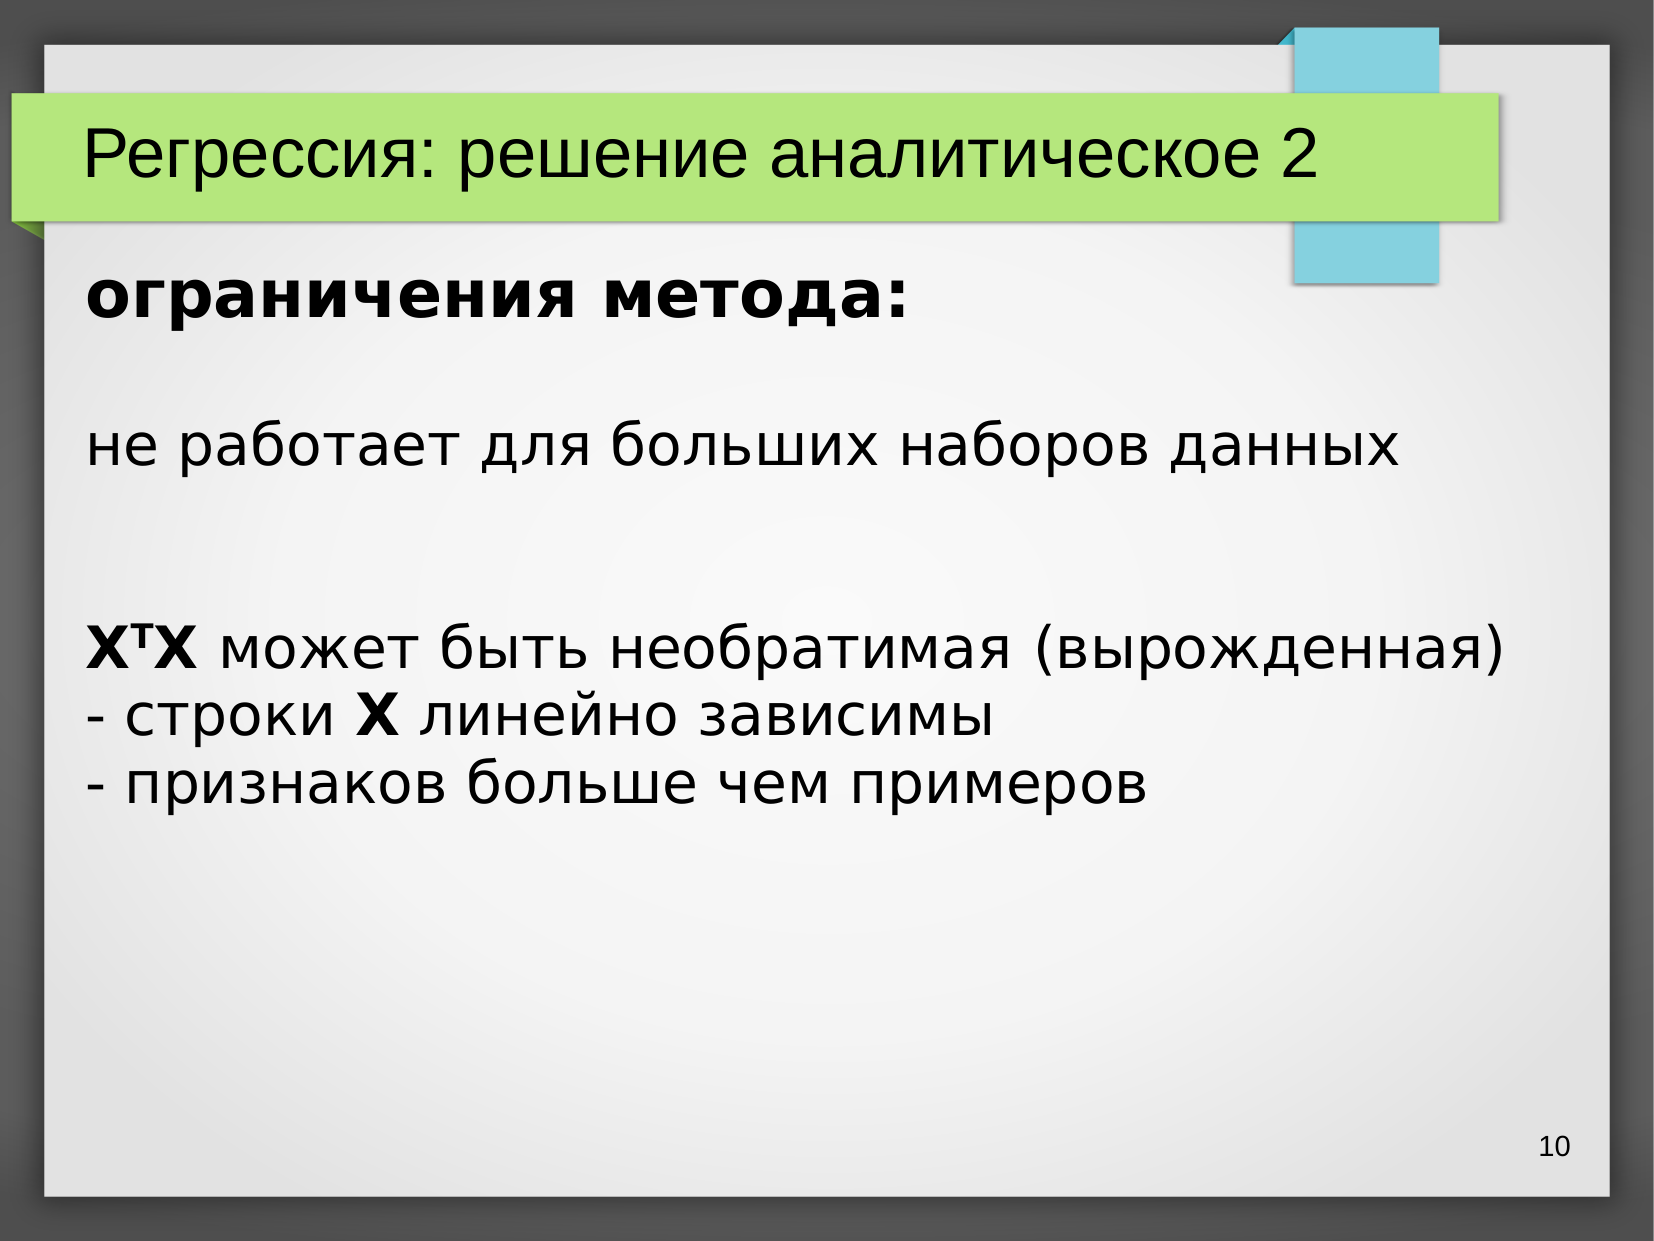

# Регрессия: решение аналитическое 2
ограничения метода:
не работает для больших наборов данных
XTX может быть необратимая (вырожденная)
- cтроки X линейно зависимы
- признаков больше чем примеров
10